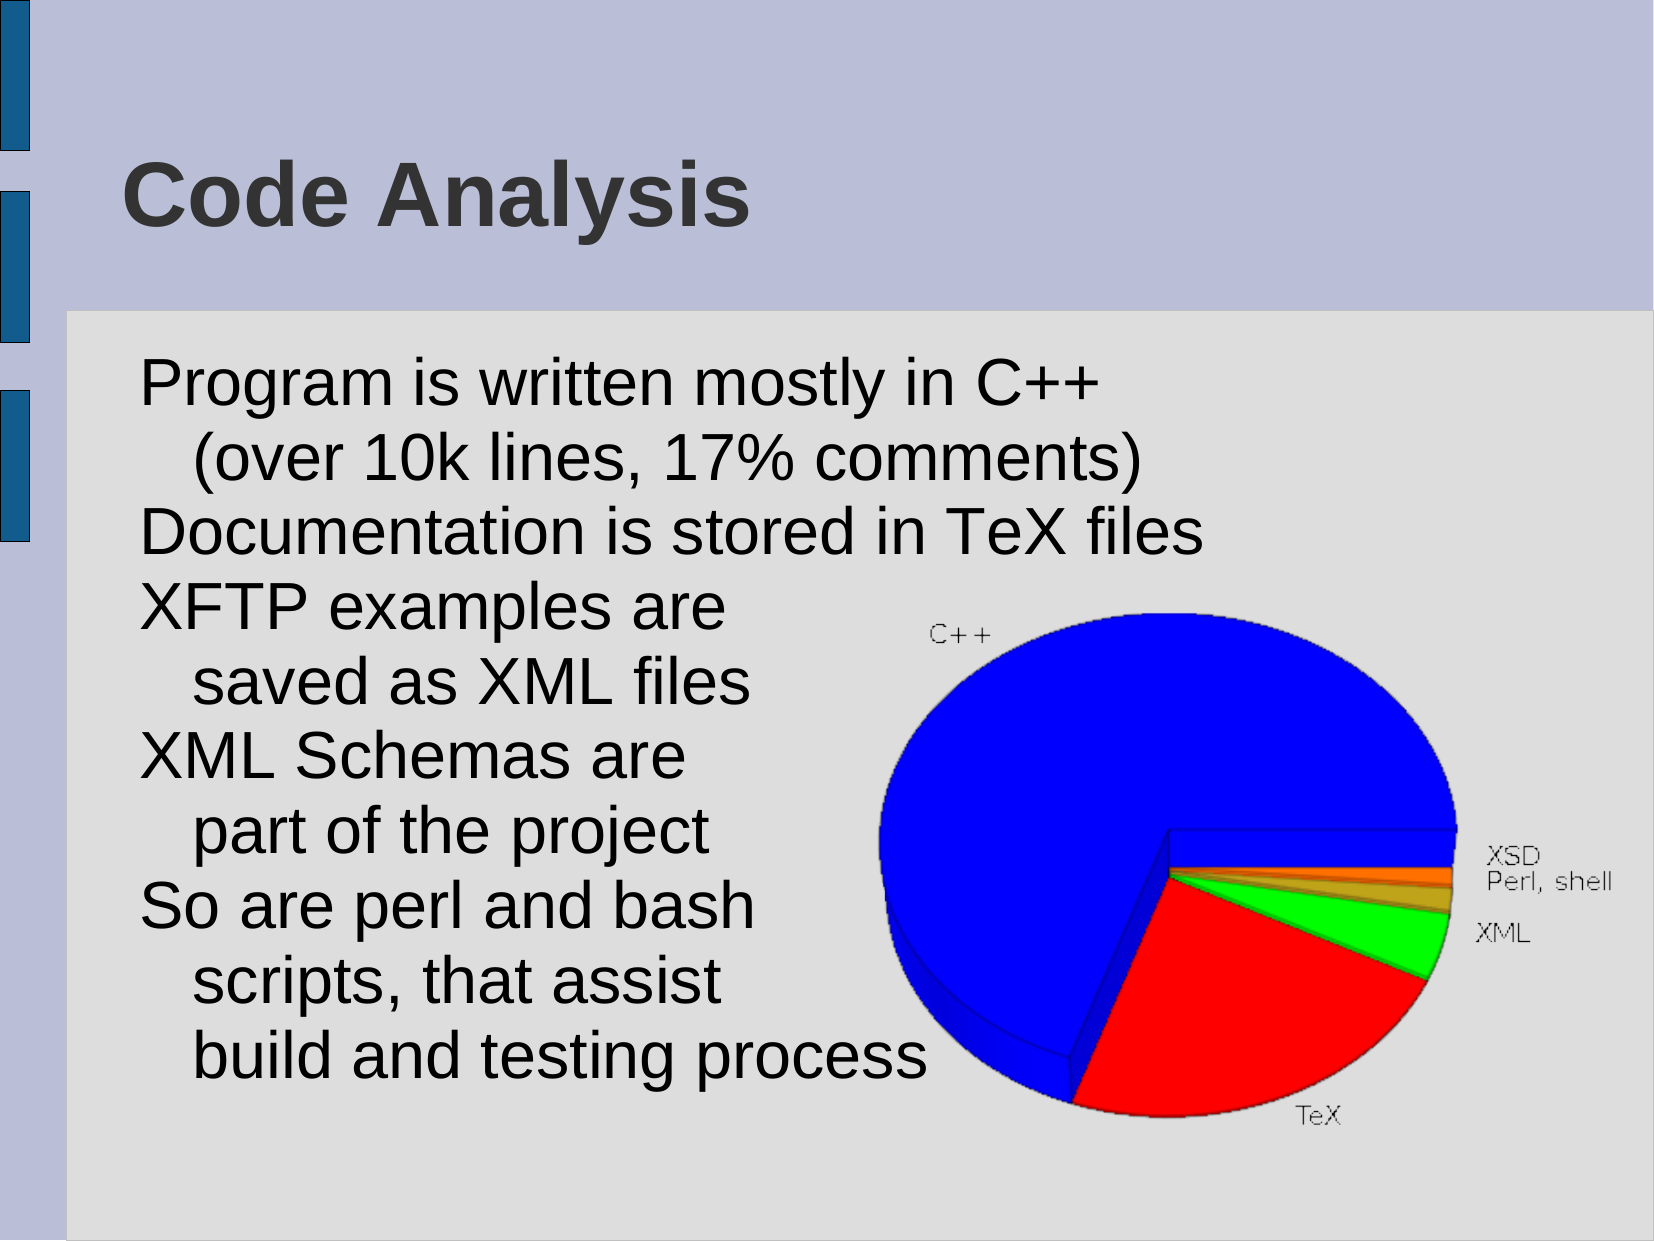

# Code Analysis
Program is written mostly in C++
(over 10k lines, 17% comments)
Documentation is stored in TeX files
XFTP examples are
saved as XML files
XML Schemas are
part of the project
So are perl and bash
scripts, that assist
build and testing process